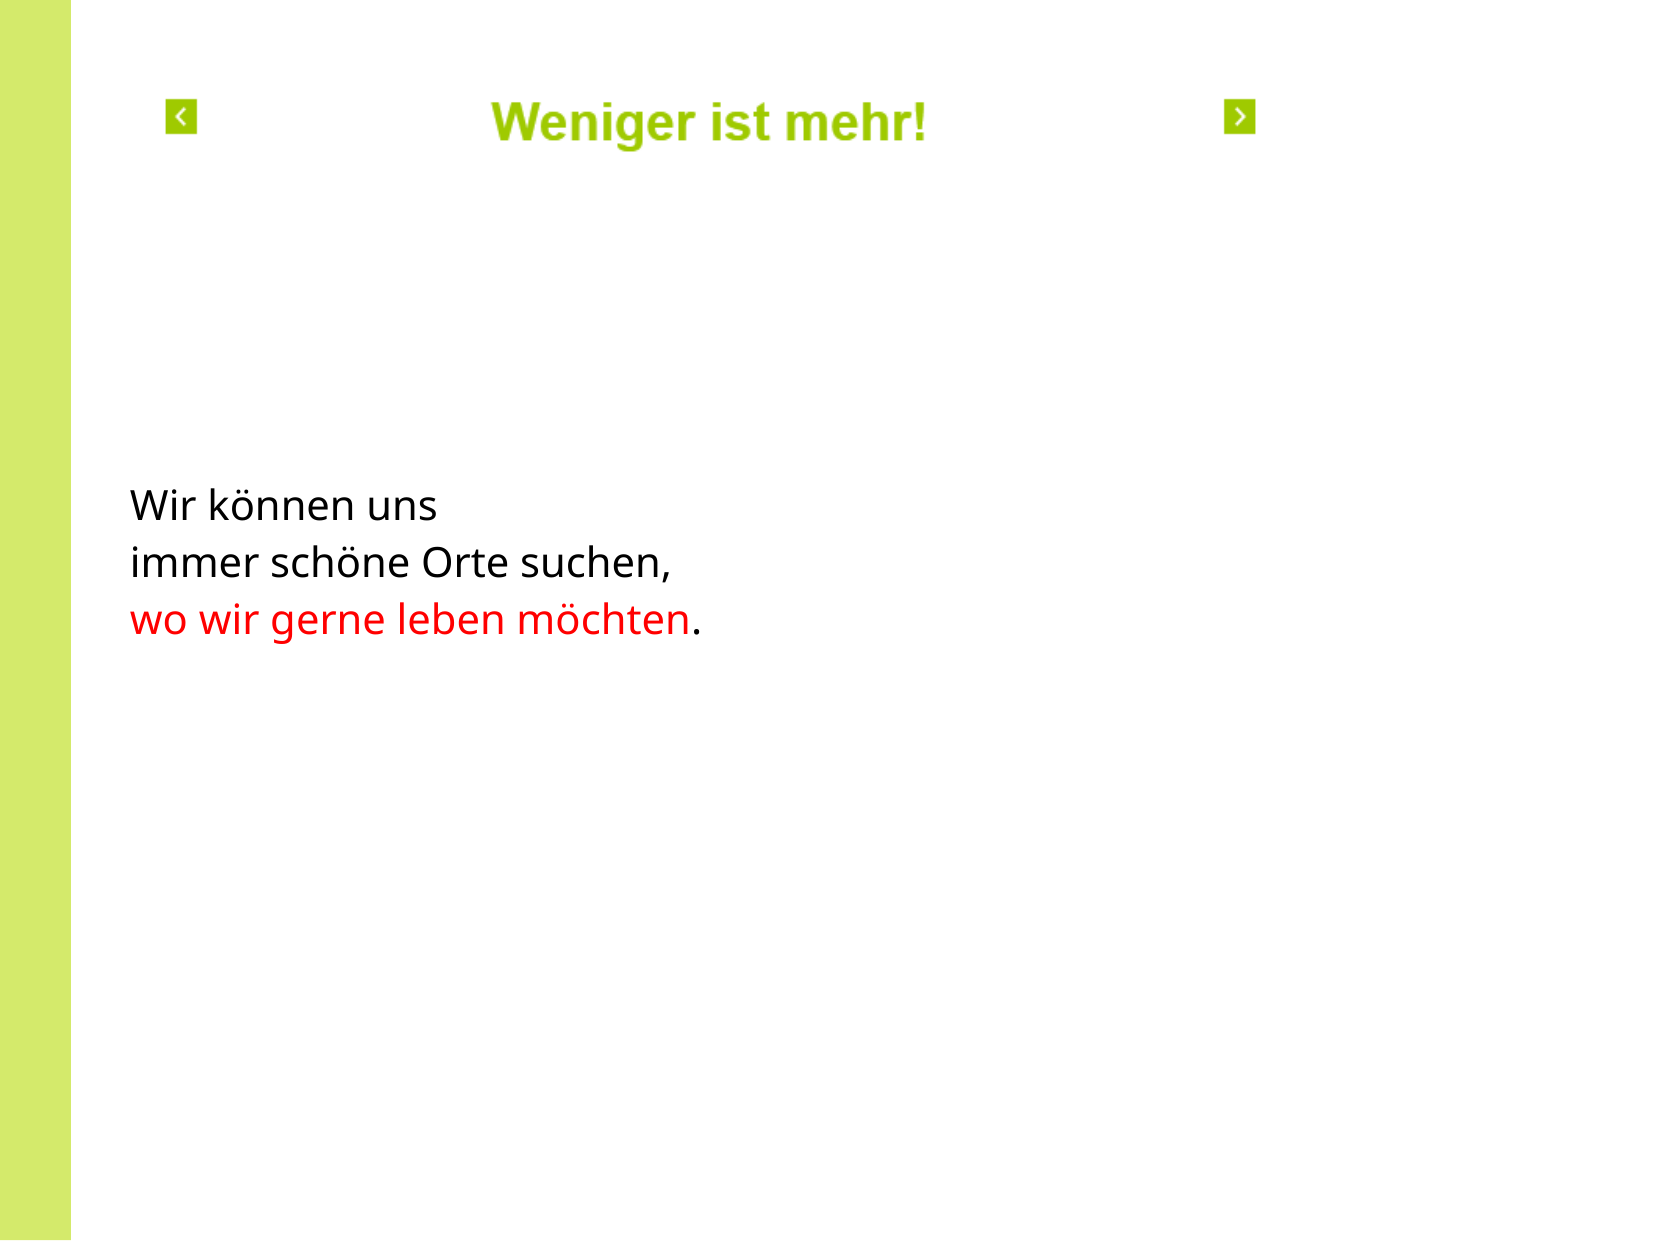

# Wir können uns immer schöne Orte suchen, wo wir gerne leben möchten.